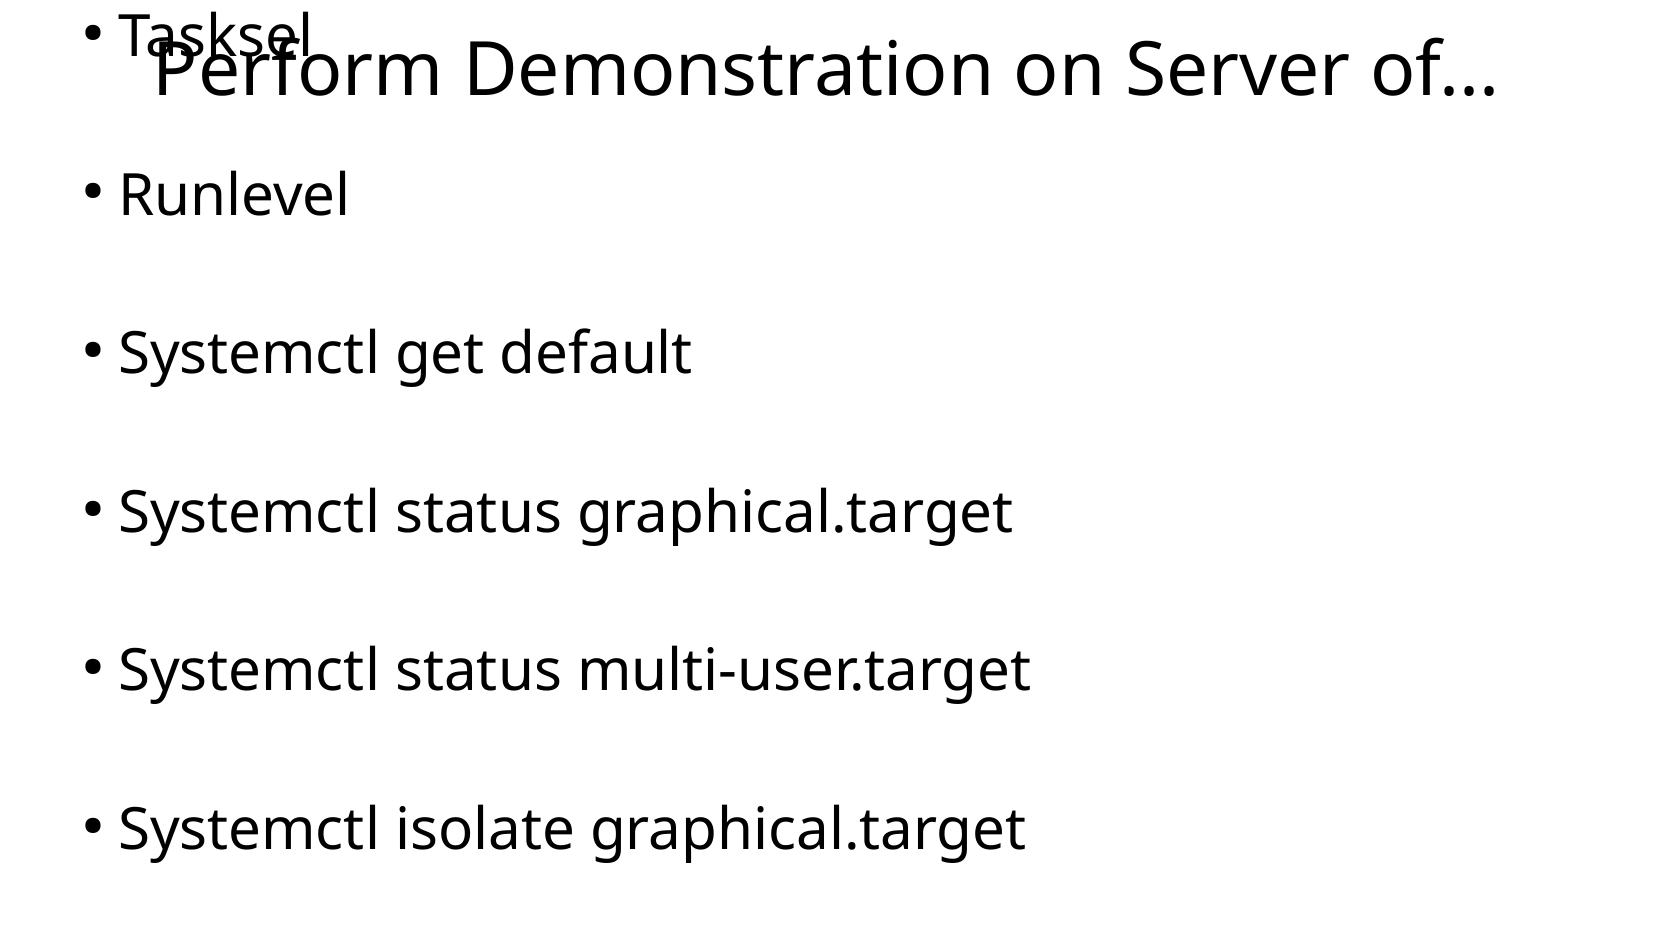

Tasksel
Runlevel
Systemctl get default
Systemctl status graphical.target
Systemctl status multi-user.target
Systemctl isolate graphical.target
Systemctl isolate multi-user.target
# Perform Demonstration on Server of...